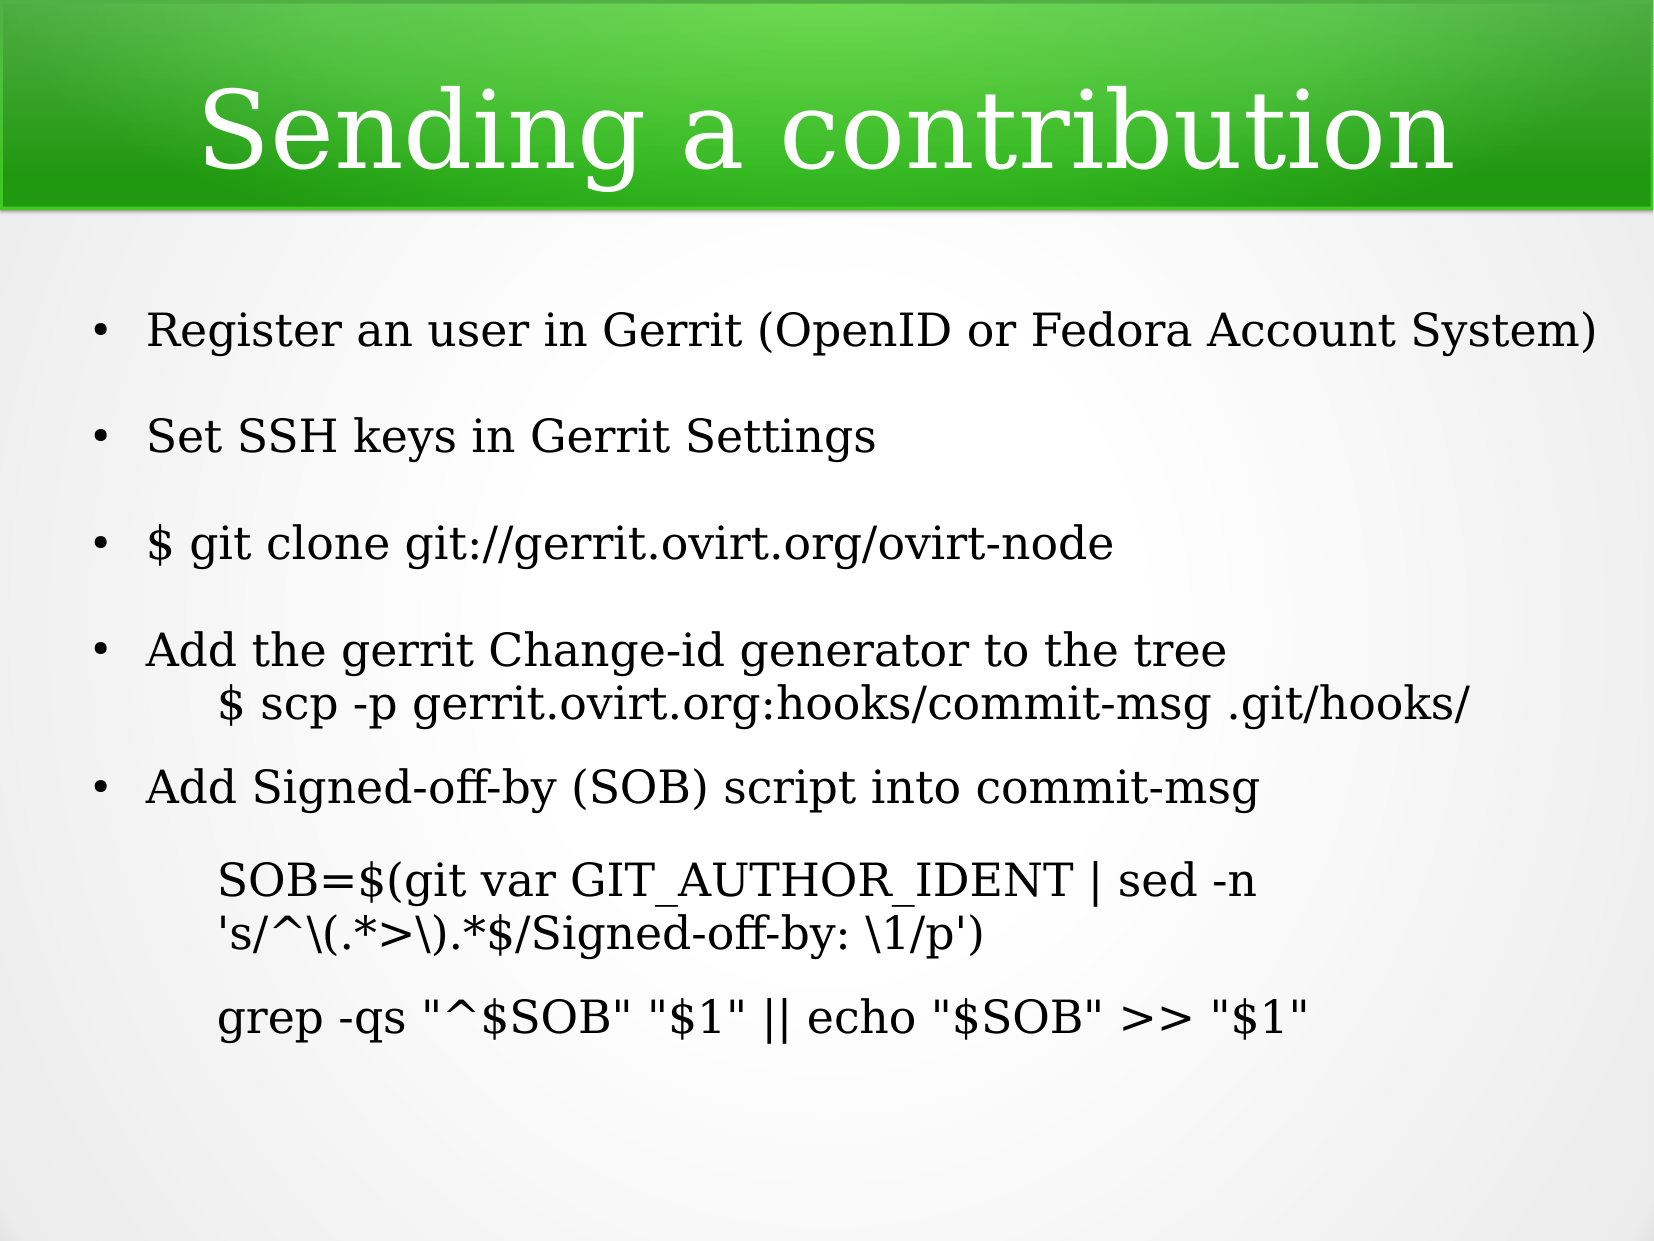

Sending a contribution
# Register an user in Gerrit (OpenID or Fedora Account System)
Set SSH keys in Gerrit Settings
$ git clone git://gerrit.ovirt.org/ovirt-node
Add the gerrit Change-id generator to the tree
$ scp -p gerrit.ovirt.org:hooks/commit-msg .git/hooks/
Add Signed-off-by (SOB) script into commit-msg
SOB=$(git var GIT_AUTHOR_IDENT | sed -n 's/^\(.*>\).*$/Signed-off-by: \1/p')
grep -qs "^$SOB" "$1" || echo "$SOB" >> "$1"